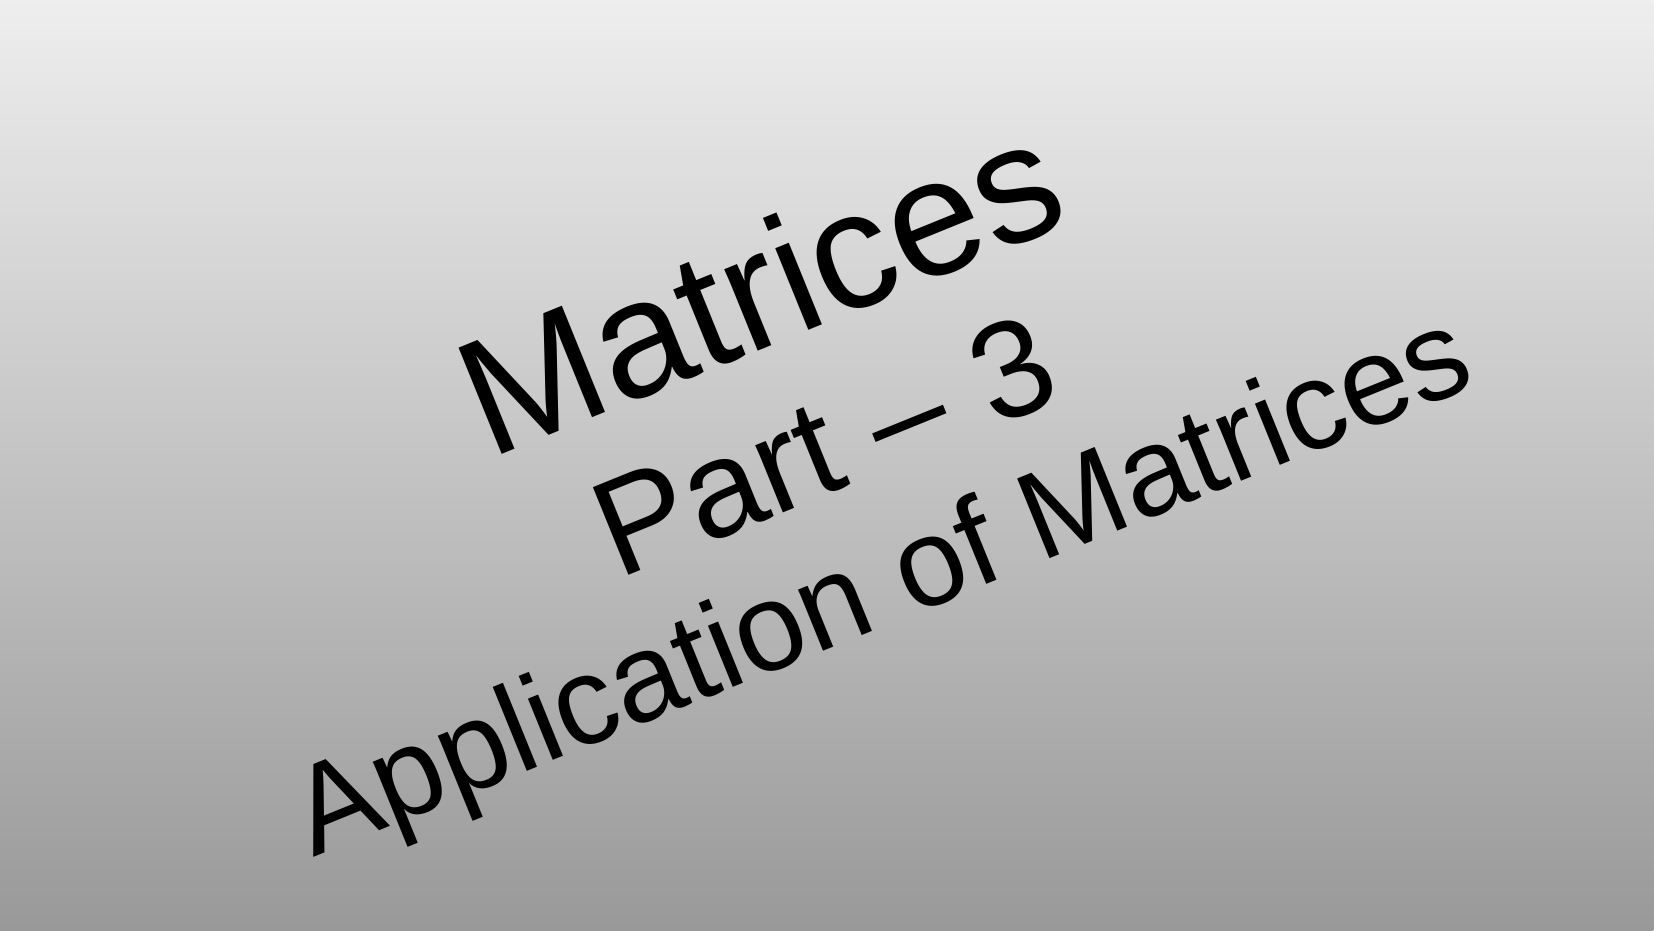

# Matrices Part – 3 Application of Matrices